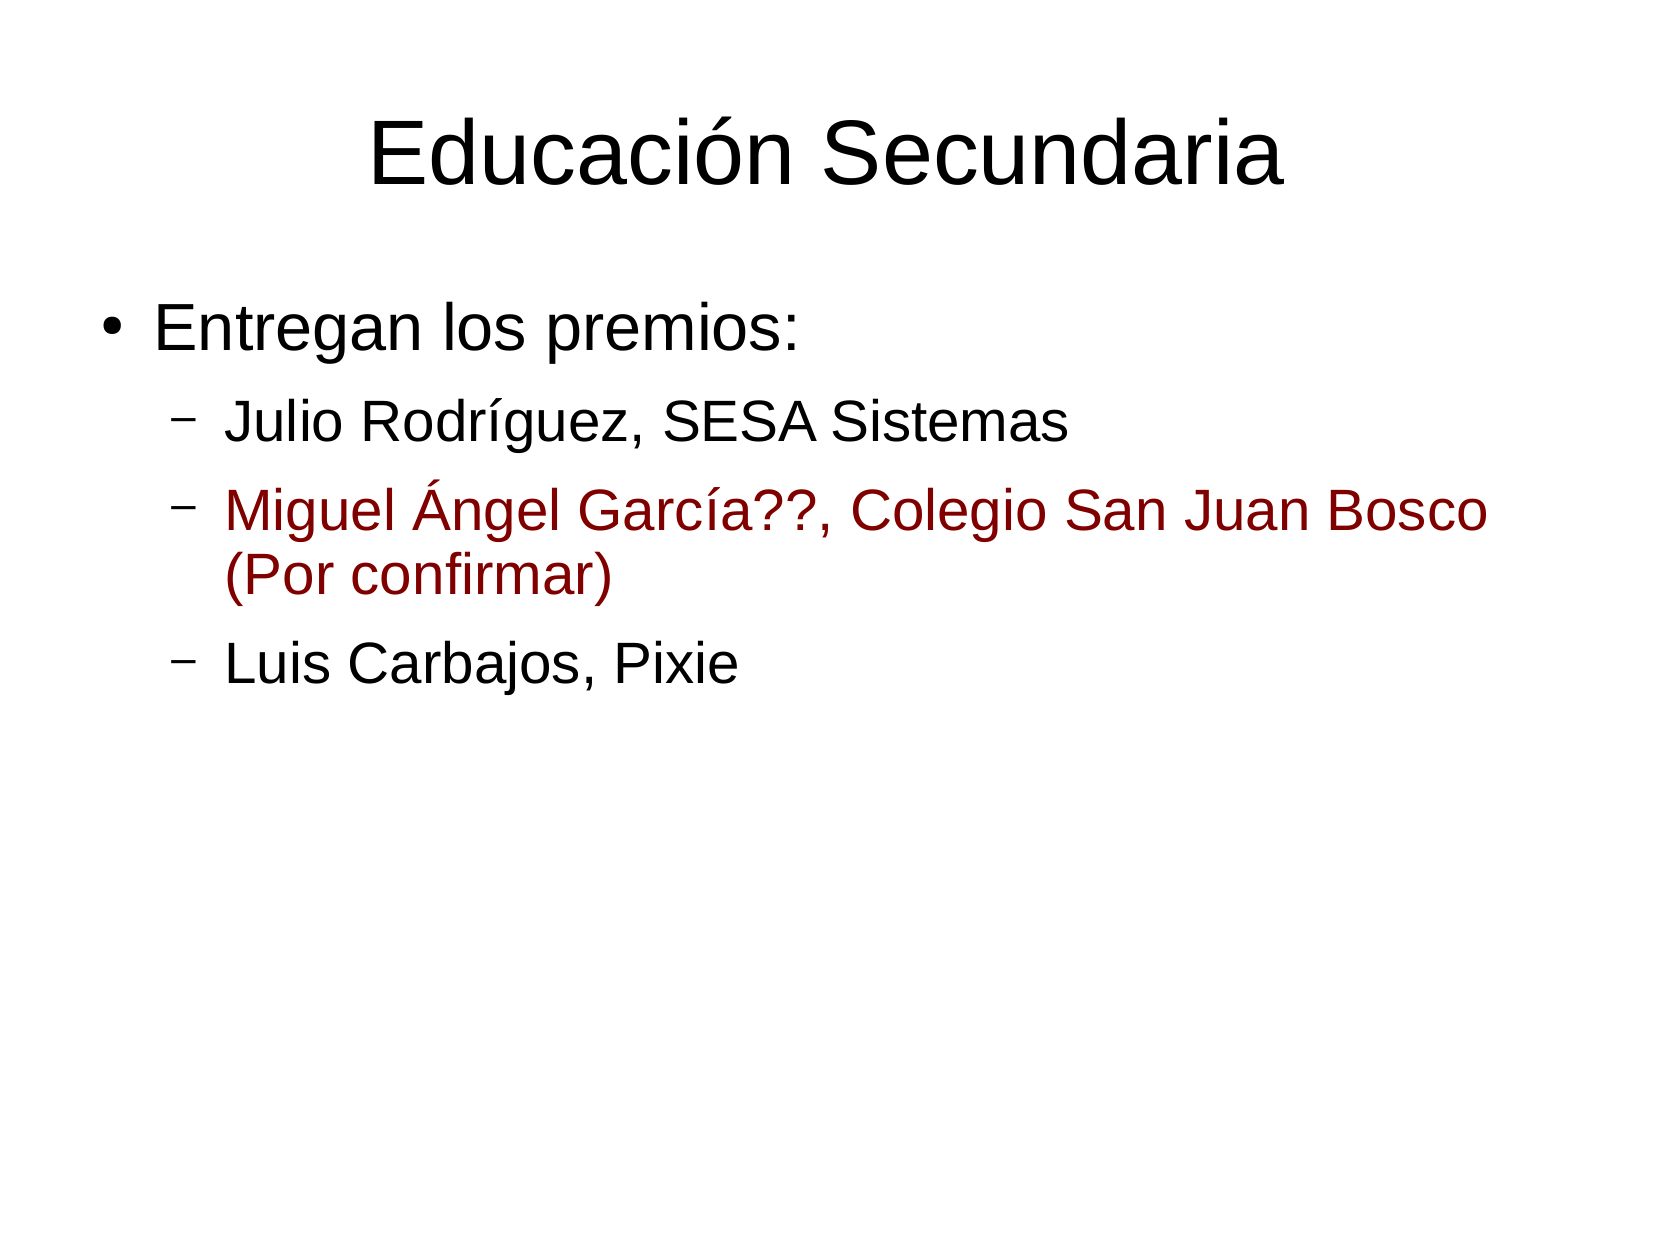

# Educación Secundaria
Entregan los premios:
Julio Rodríguez, SESA Sistemas
Miguel Ángel García??, Colegio San Juan Bosco (Por confirmar)
Luis Carbajos, Pixie